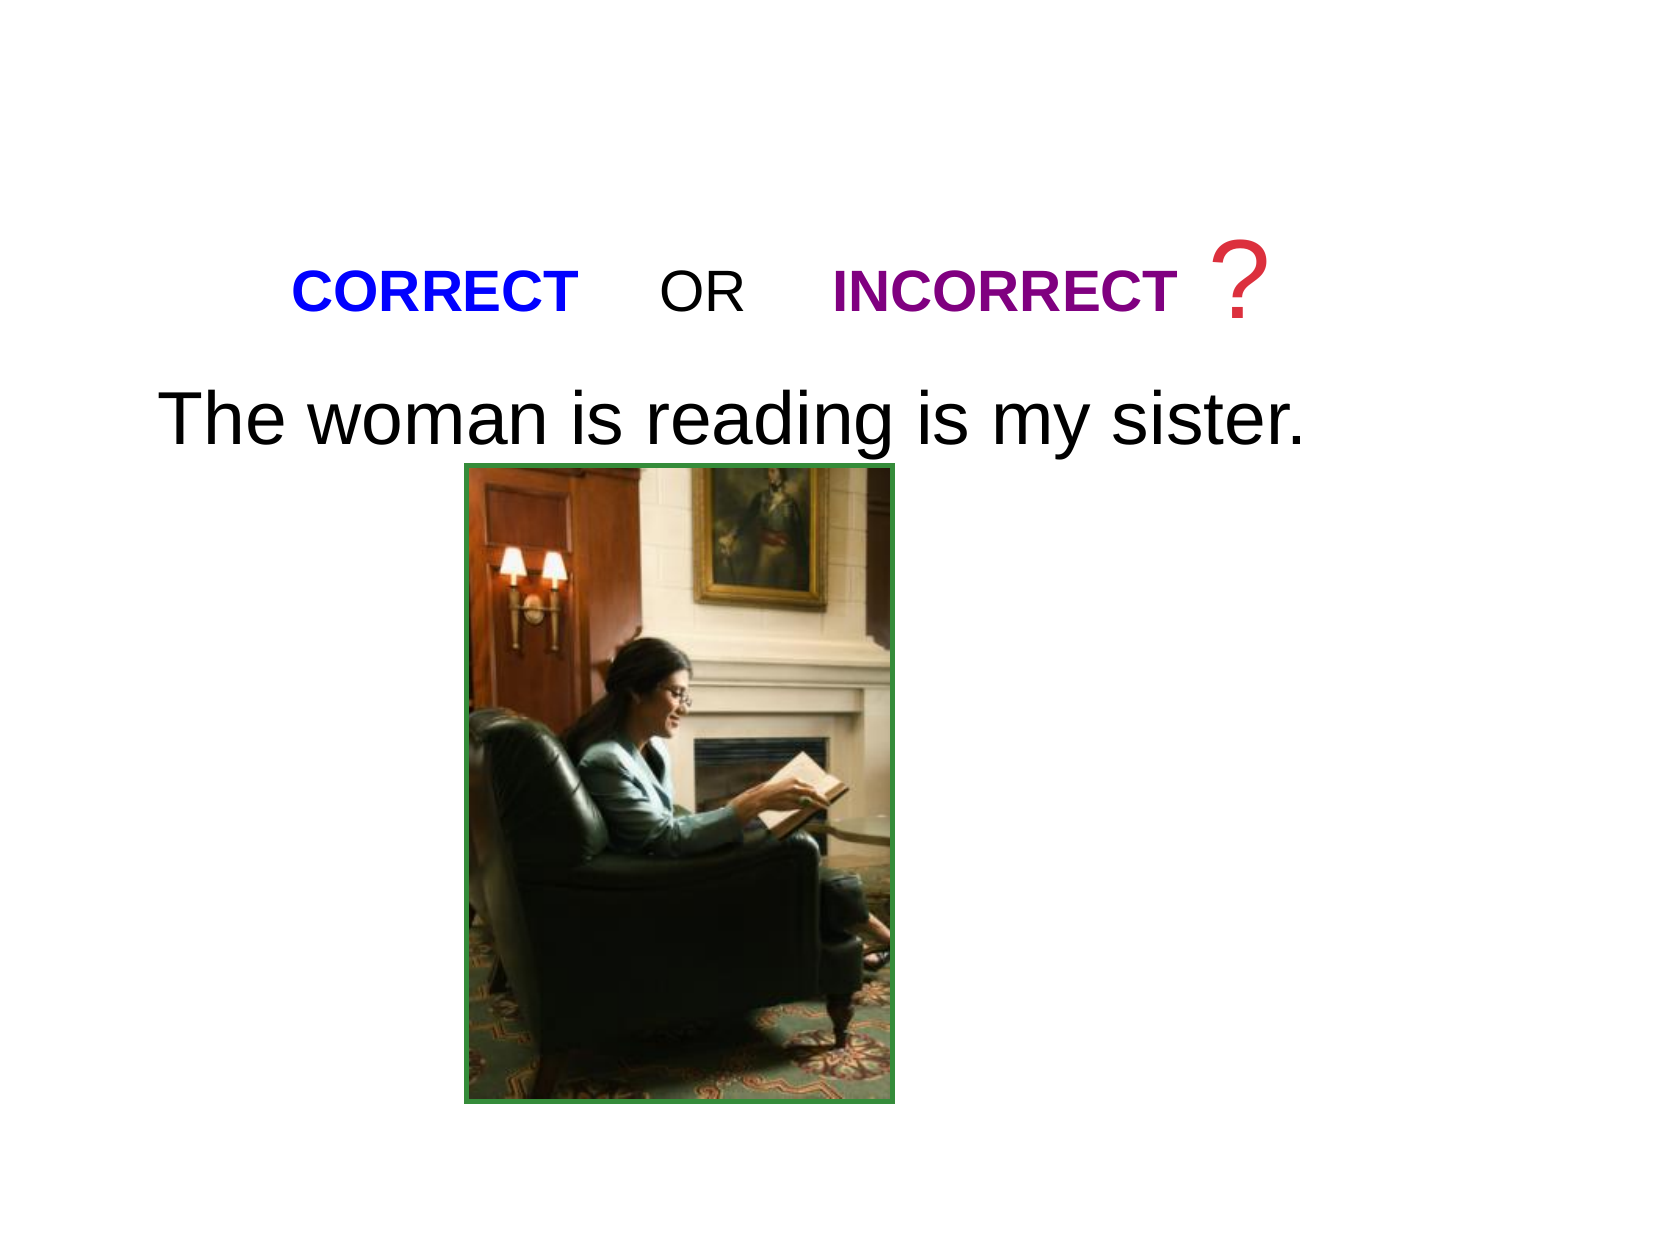

12-3 LET’S PRACTICE
?
CORRECT
INCORRECT
OR
The woman is reading is my sister.